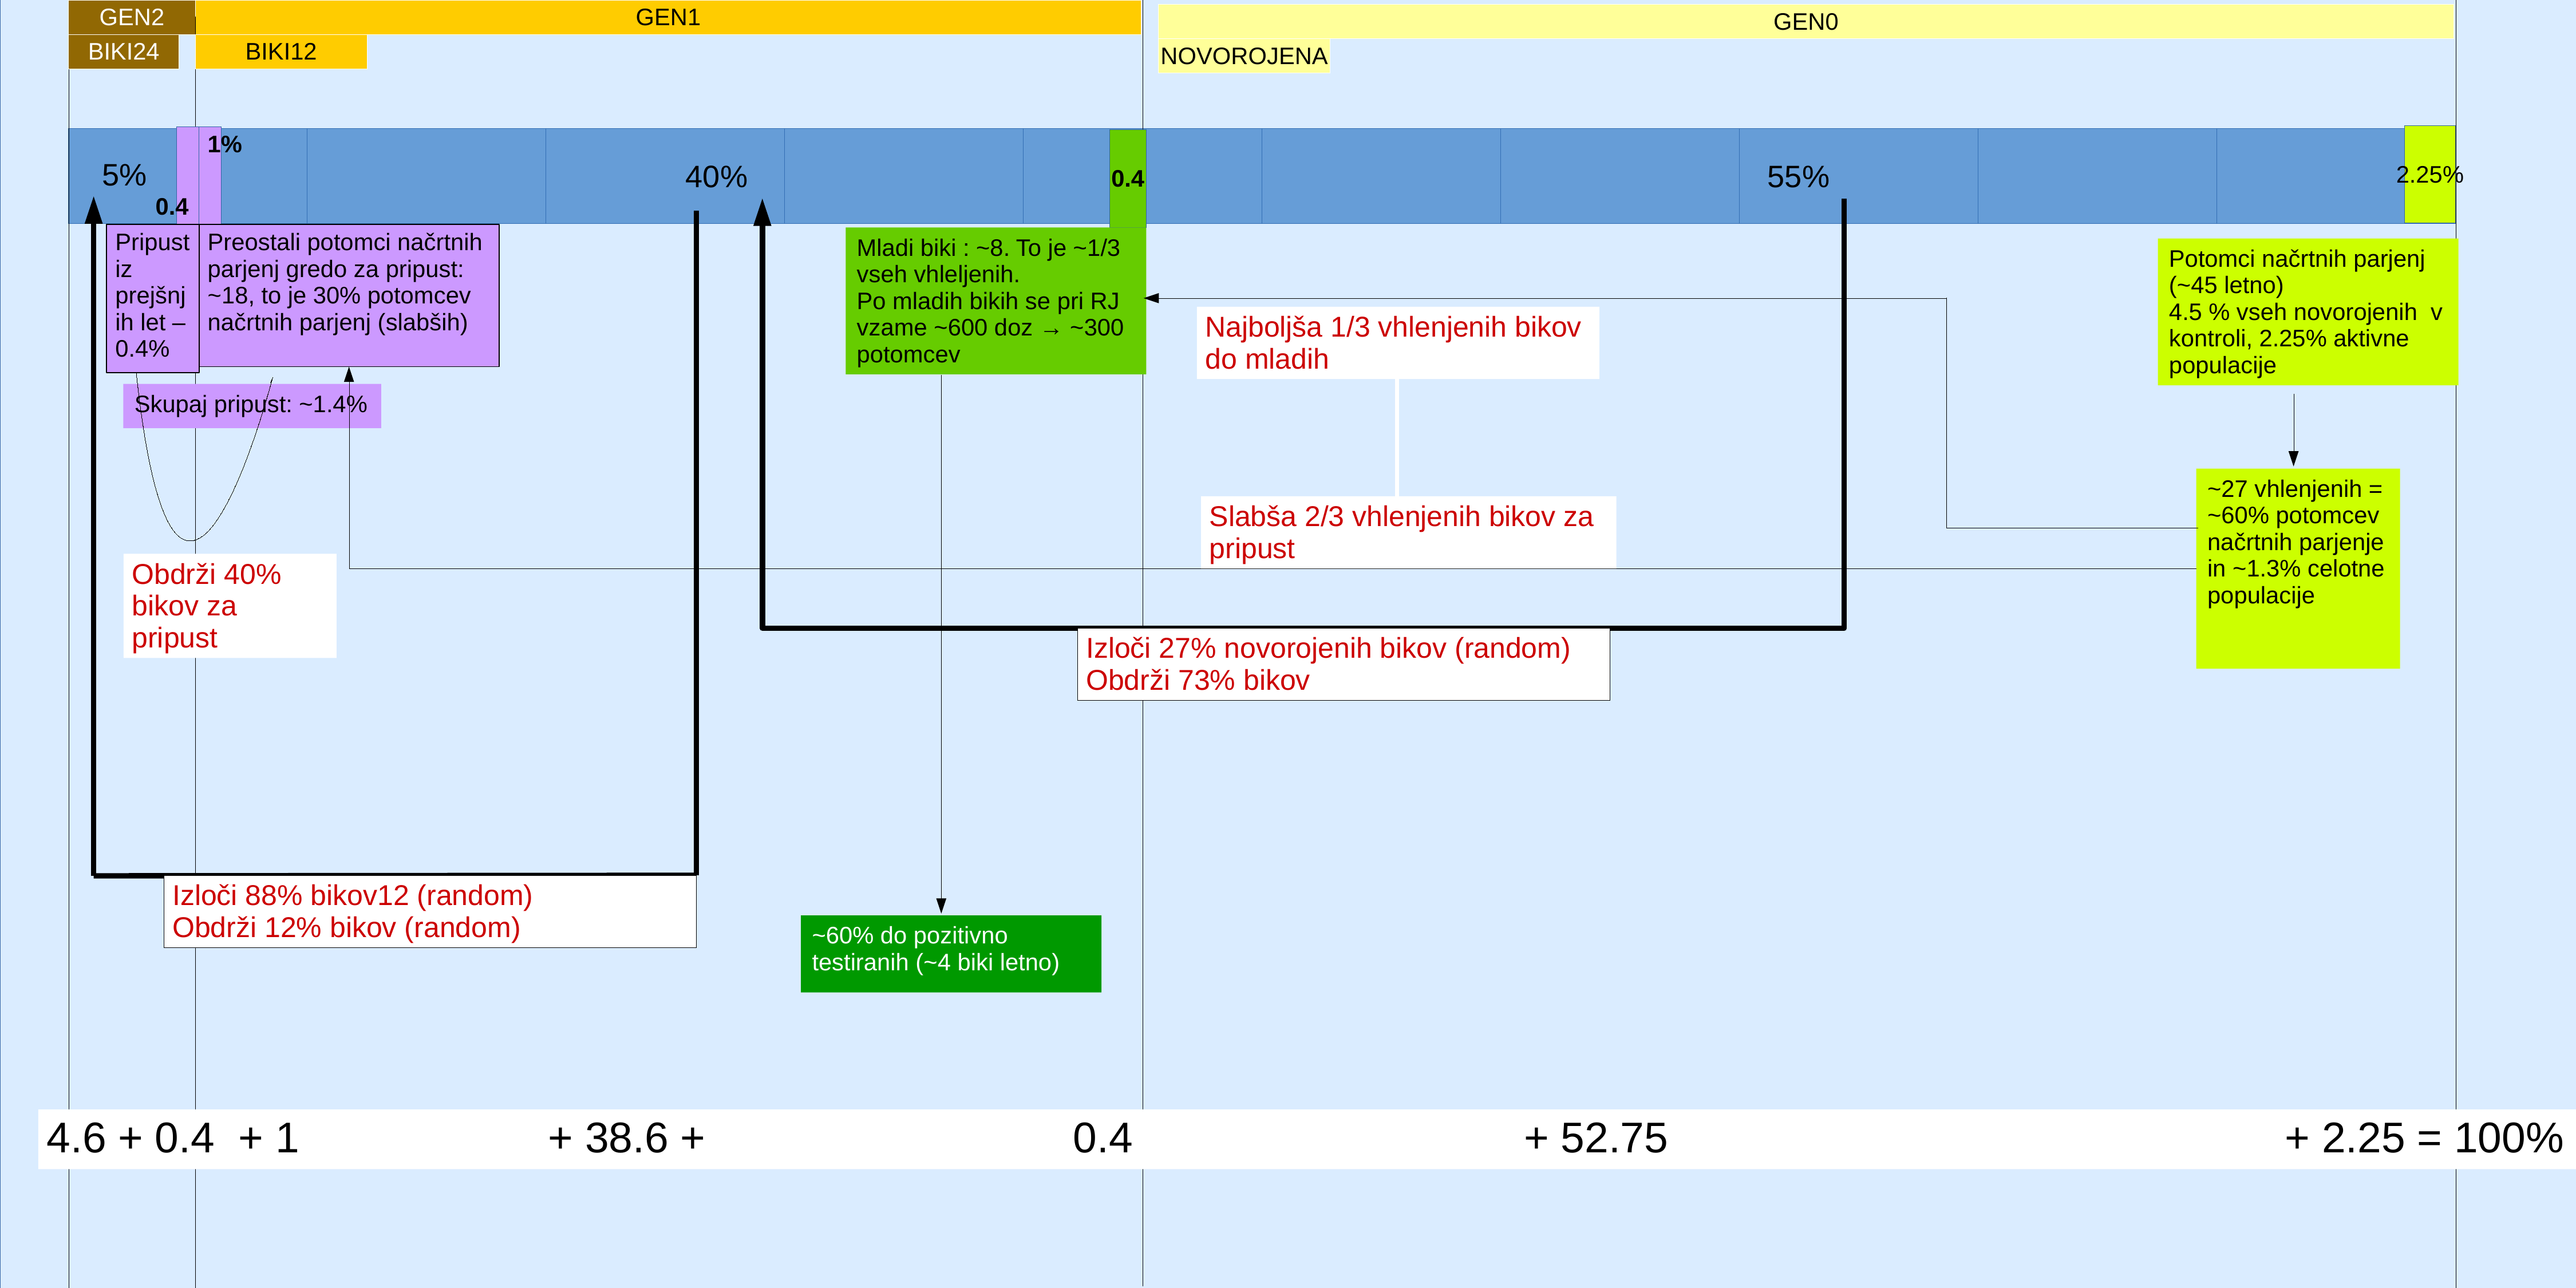

ﾸ
GEN2
GEN1
GEN0
BIKI24
BIKI12
NOVOROJENA
2.25%
1%
0.4
5%
40%
55%
0.4
Pripust iz prejšnjih let – 0.4%
Preostali potomci načrtnih parjenj gredo za pripust: ~18, to je 30% potomcev načrtnih parjenj (slabših)
Mladi biki : ~8. To je ~1/3 vseh vhleljenih.
Po mladih bikih se pri RJ vzame ~600 doz → ~300 potomcev
Potomci načrtnih parjenj (~45 letno)
4.5 % vseh novorojenih v kontroli, 2.25% aktivne populacije
Najboljša 1/3 vhlenjenih bikov do mladih
Skupaj pripust: ~1.4%
~27 vhlenjenih = ~60% potomcev načrtnih parjenje in ~1.3% celotne populacije
Slabša 2/3 vhlenjenih bikov za pripust
Obdrži 40% bikov za pripust
Izloči 27% novorojenih bikov (random)
Obdrži 73% bikov
Izloči 88% bikov12 (random)
Obdrži 12% bikov (random)
~60% do pozitivno testiranih (~4 biki letno)
4.6 + 0.4 + 1 + 38.6 + 0.4 + 52.75 + 2.25 = 100%